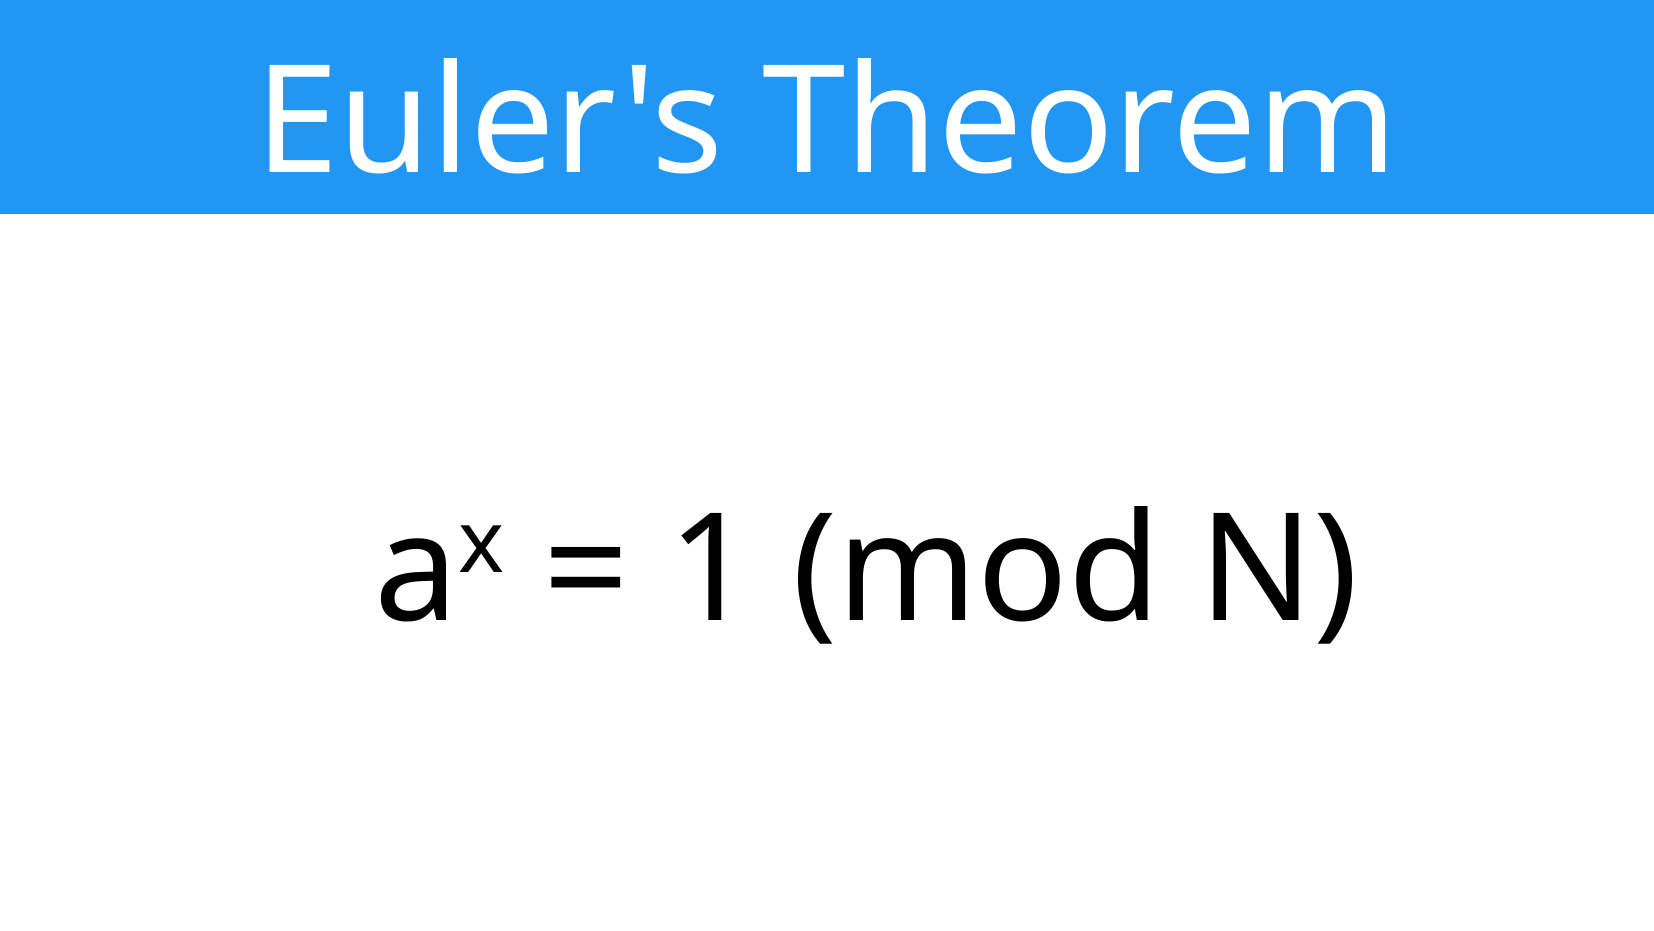

# Euler's Theorem
ax = 1 (mod N)